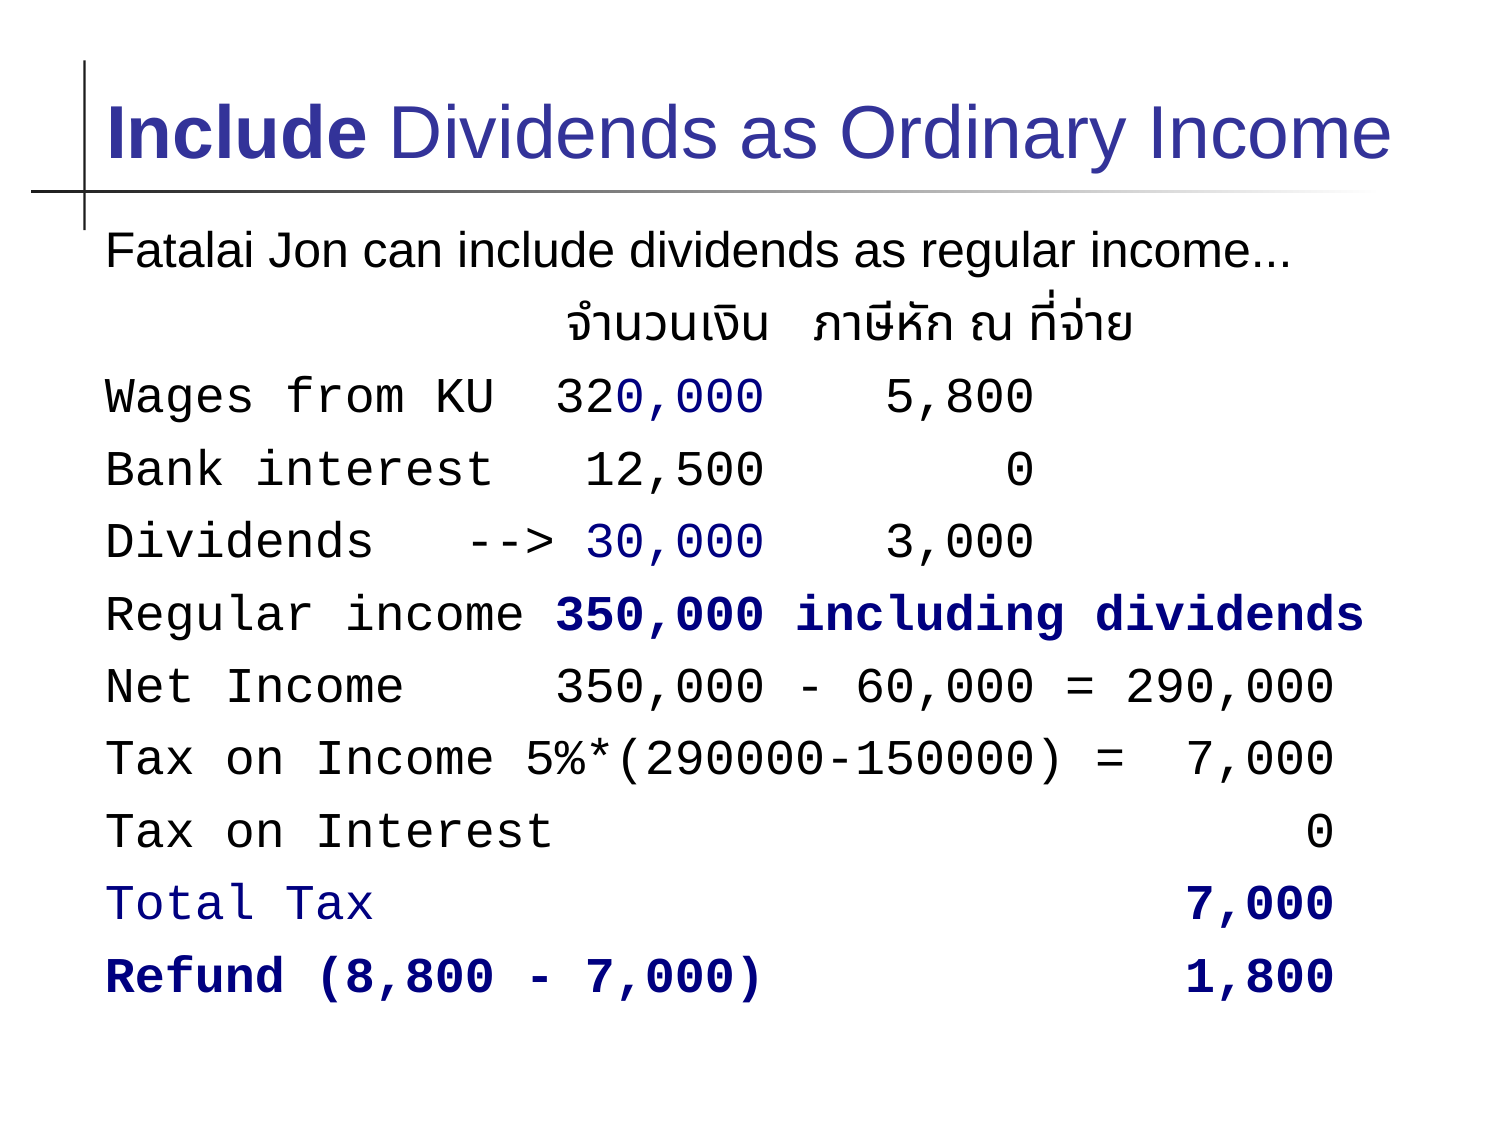

# Include Dividends as Ordinary Income
Fatalai Jon can include dividends as regular income...
 จำนวนเงิน ภาษีหัก ณ ที่จ่าย
Wages from KU 320,000 5,800
Bank interest 12,500 0
Dividends --> 30,000 3,000
Regular income 350,000 including dividends
Net Income 350,000 - 60,000 = 290,000
Tax on Income 5%*(290000-150000) = 7,000
Tax on Interest 0
Total Tax 7,000
Refund (8,800 - 7,000) 1,800